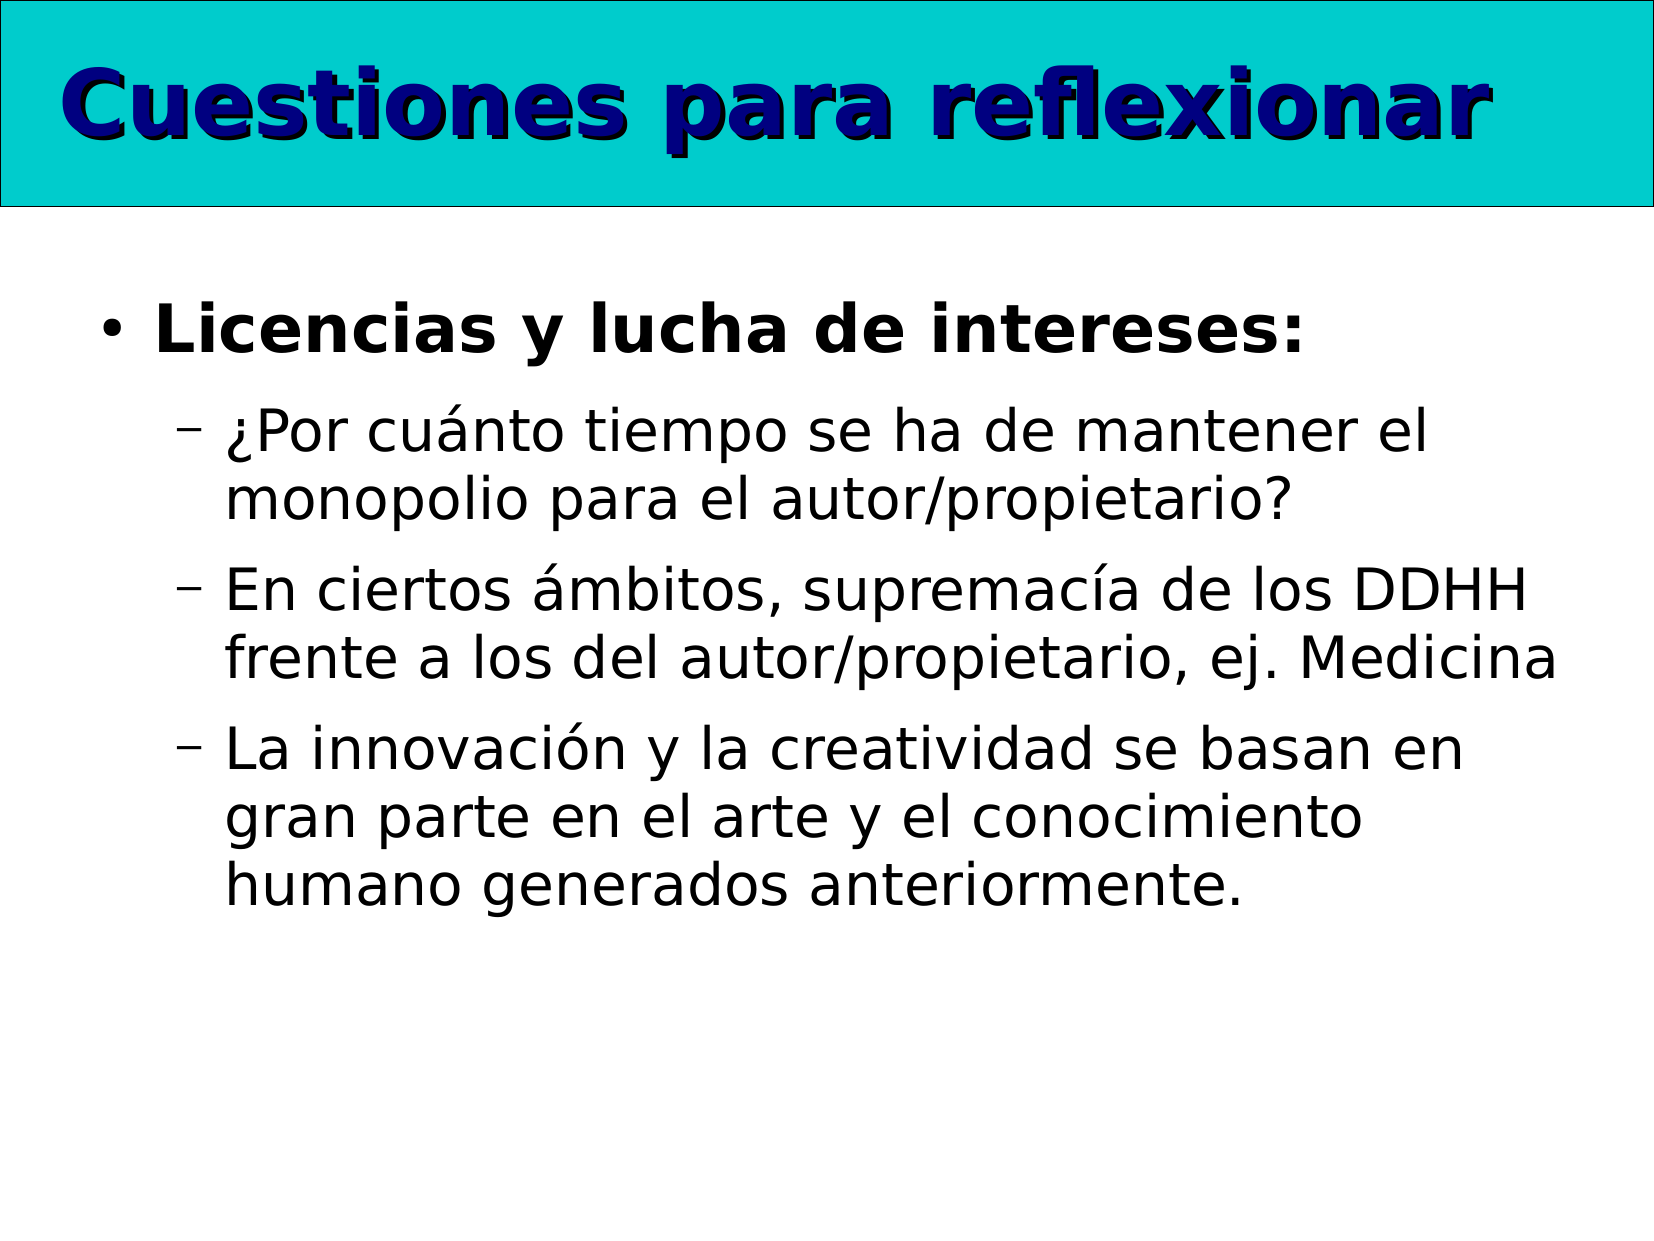

# Cuestiones para reflexionar
Licencias y lucha de intereses:
¿Por cuánto tiempo se ha de mantener el monopolio para el autor/propietario?
En ciertos ámbitos, supremacía de los DDHH frente a los del autor/propietario, ej. Medicina
La innovación y la creatividad se basan en gran parte en el arte y el conocimiento humano generados anteriormente.